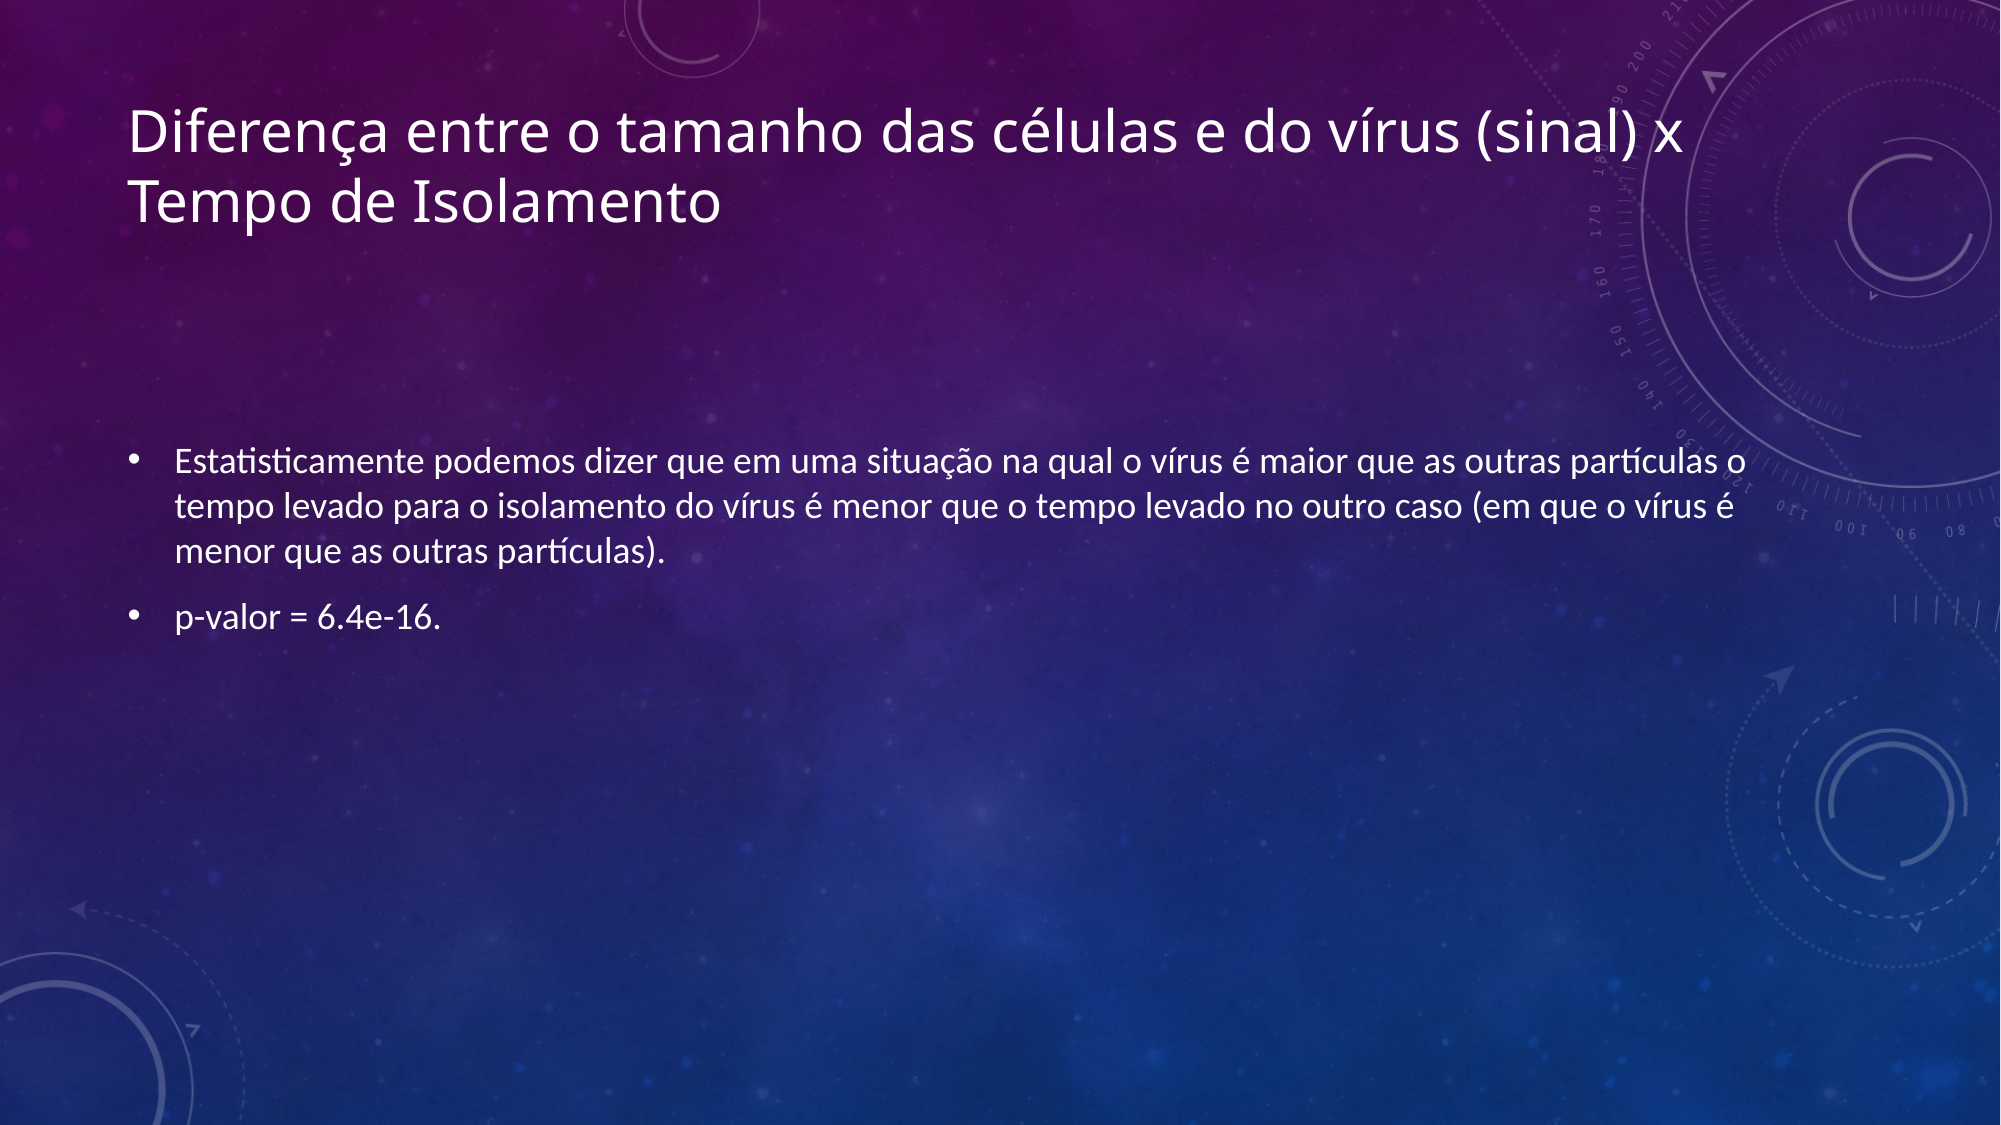

Diferença entre o tamanho das células e do vírus (sinal) x Tempo de Isolamento
# Estatisticamente podemos dizer que em uma situação na qual o vírus é maior que as outras partículas o tempo levado para o isolamento do vírus é menor que o tempo levado no outro caso (em que o vírus é menor que as outras partículas).
p-valor = 6.4e-16.